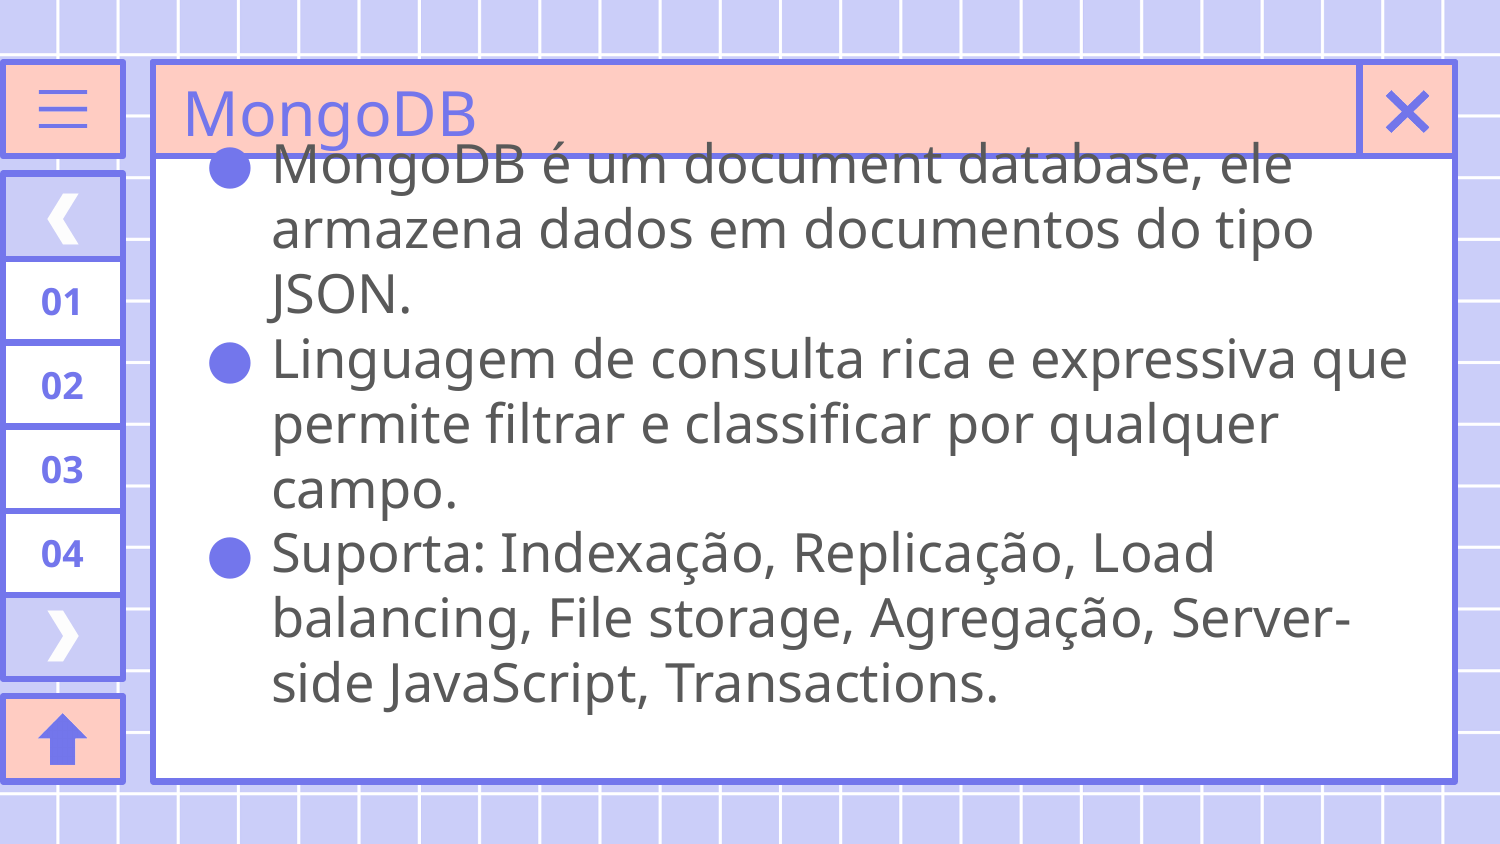

# MongoDB
MongoDB é um document database, ele armazena dados em documentos do tipo JSON.
Linguagem de consulta rica e expressiva que permite filtrar e classificar por qualquer campo.
Suporta: Indexação, Replicação, Load balancing, File storage, Agregação, Server-side JavaScript, Transactions.
01
02
03
04